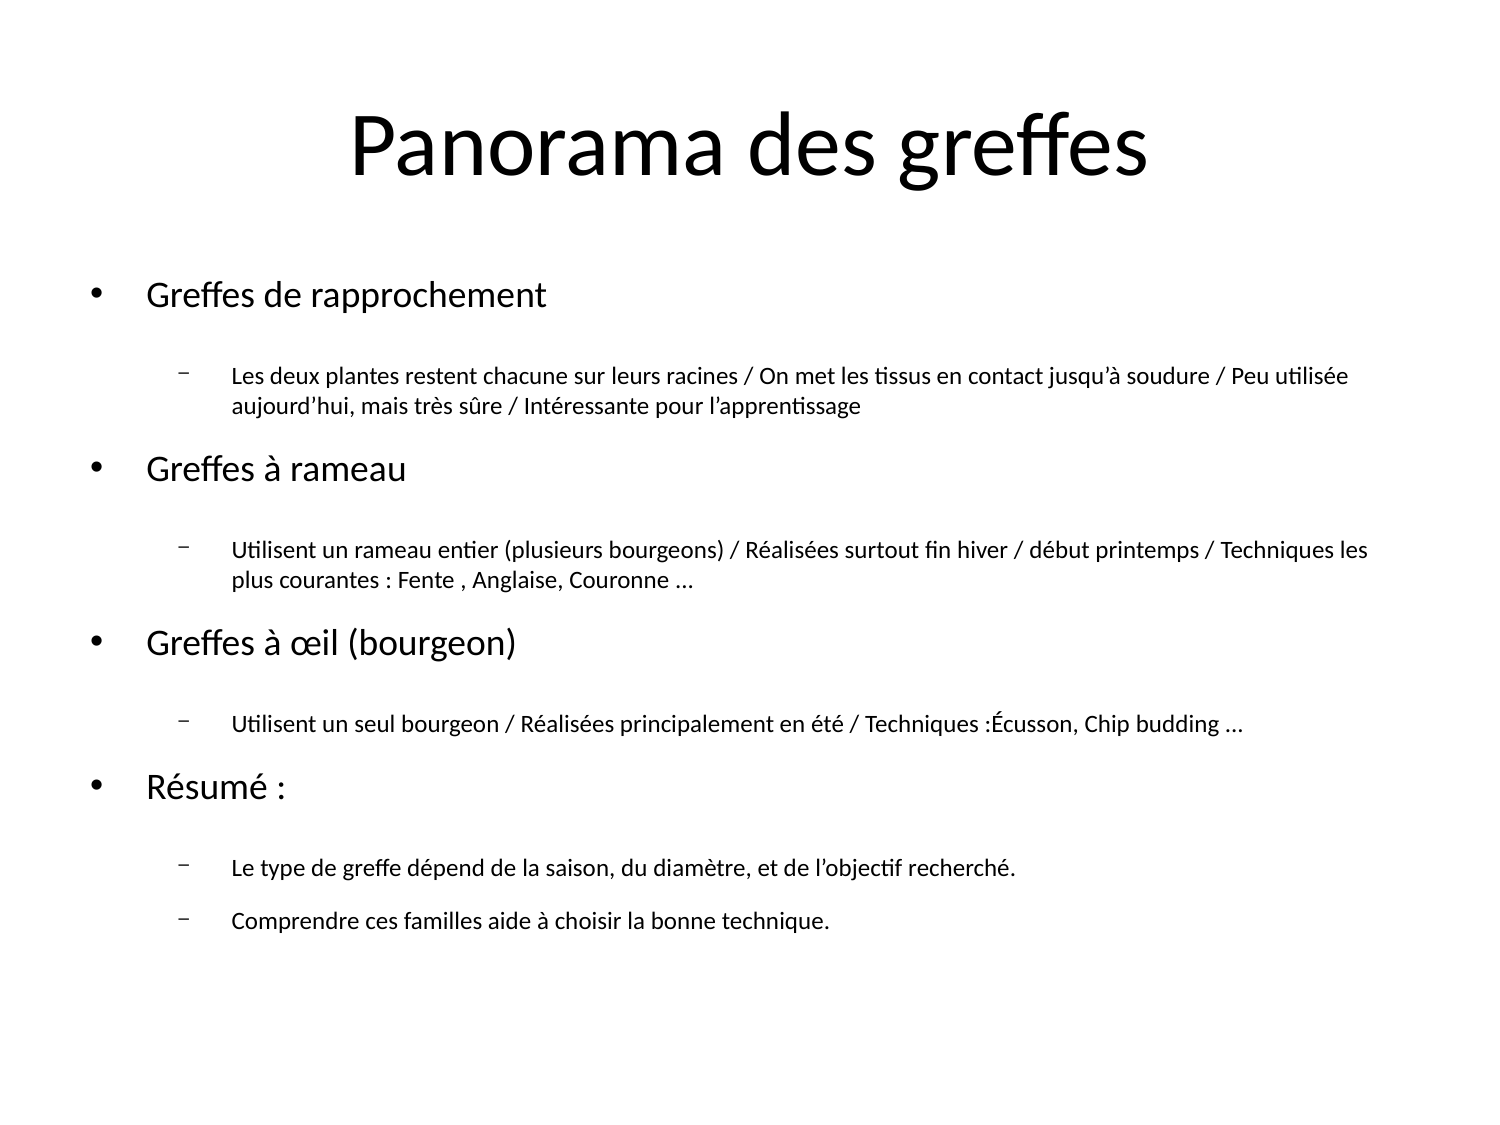

# Panorama des greffes
Greffes de rapprochement
Les deux plantes restent chacune sur leurs racines / On met les tissus en contact jusqu’à soudure / Peu utilisée aujourd’hui, mais très sûre / Intéressante pour l’apprentissage
Greffes à rameau
Utilisent un rameau entier (plusieurs bourgeons) / Réalisées surtout fin hiver / début printemps / Techniques les plus courantes : Fente , Anglaise, Couronne ...
Greffes à œil (bourgeon)
Utilisent un seul bourgeon / Réalisées principalement en été / Techniques :Écusson, Chip budding ...
Résumé :
Le type de greffe dépend de la saison, du diamètre, et de l’objectif recherché.
Comprendre ces familles aide à choisir la bonne technique.